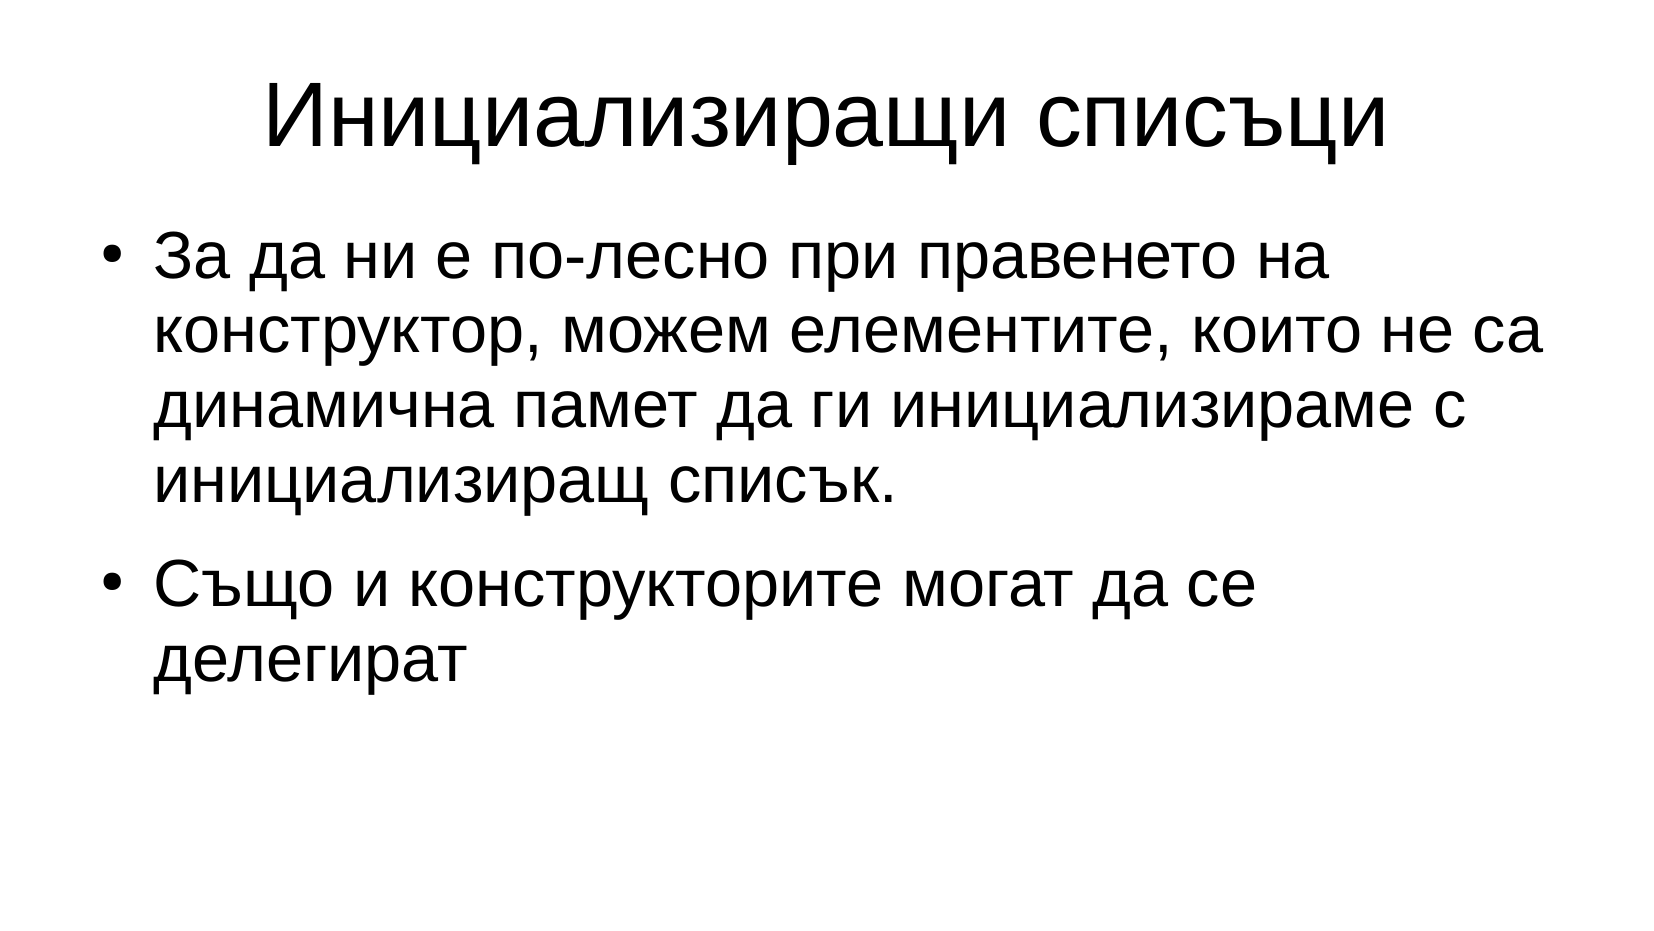

# Инициализиращи списъци
За да ни е по-лесно при правенето на конструктор, можем елементите, които не са динамична памет да ги инициализираме с инициализиращ списък.
Също и конструкторите могат да се делегират